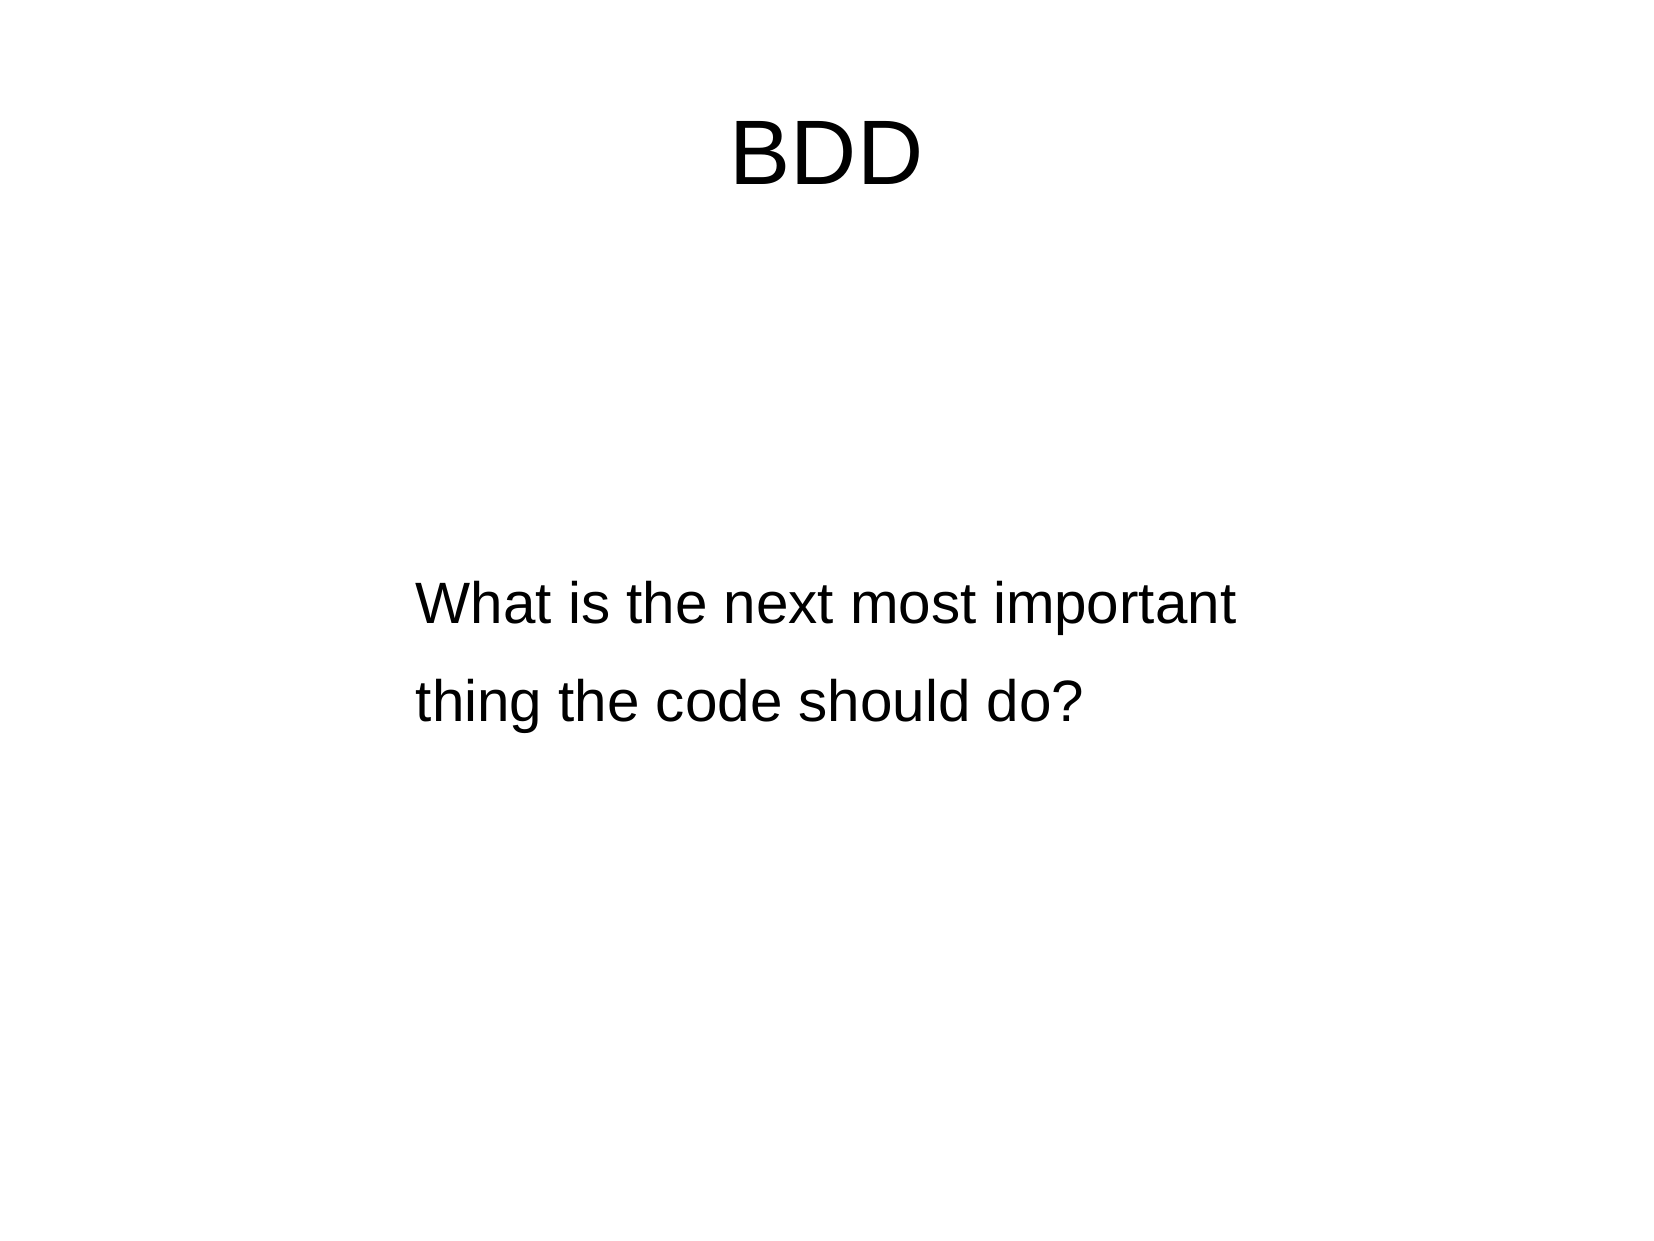

# BDD
What is the next most important
thing the code should do?